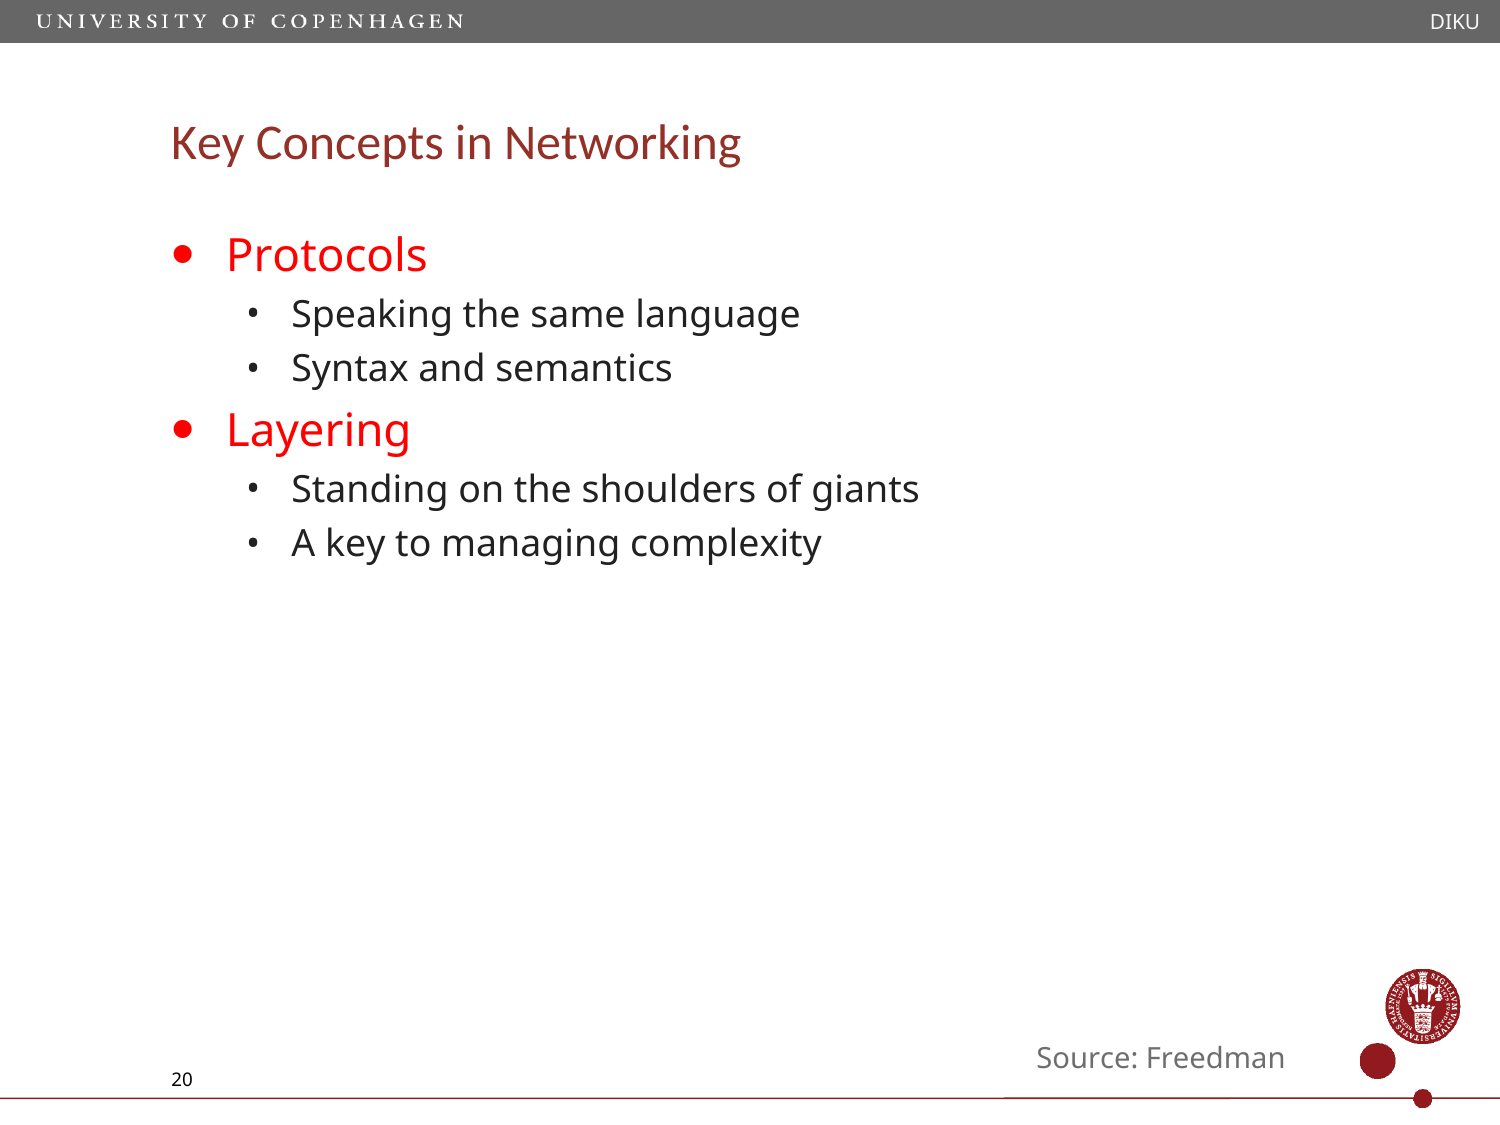

DIKU
Key Concepts in Networking
Protocols
Speaking the same language
Syntax and semantics
Layering
Standing on the shoulders of giants
A key to managing complexity
Source: Freedman